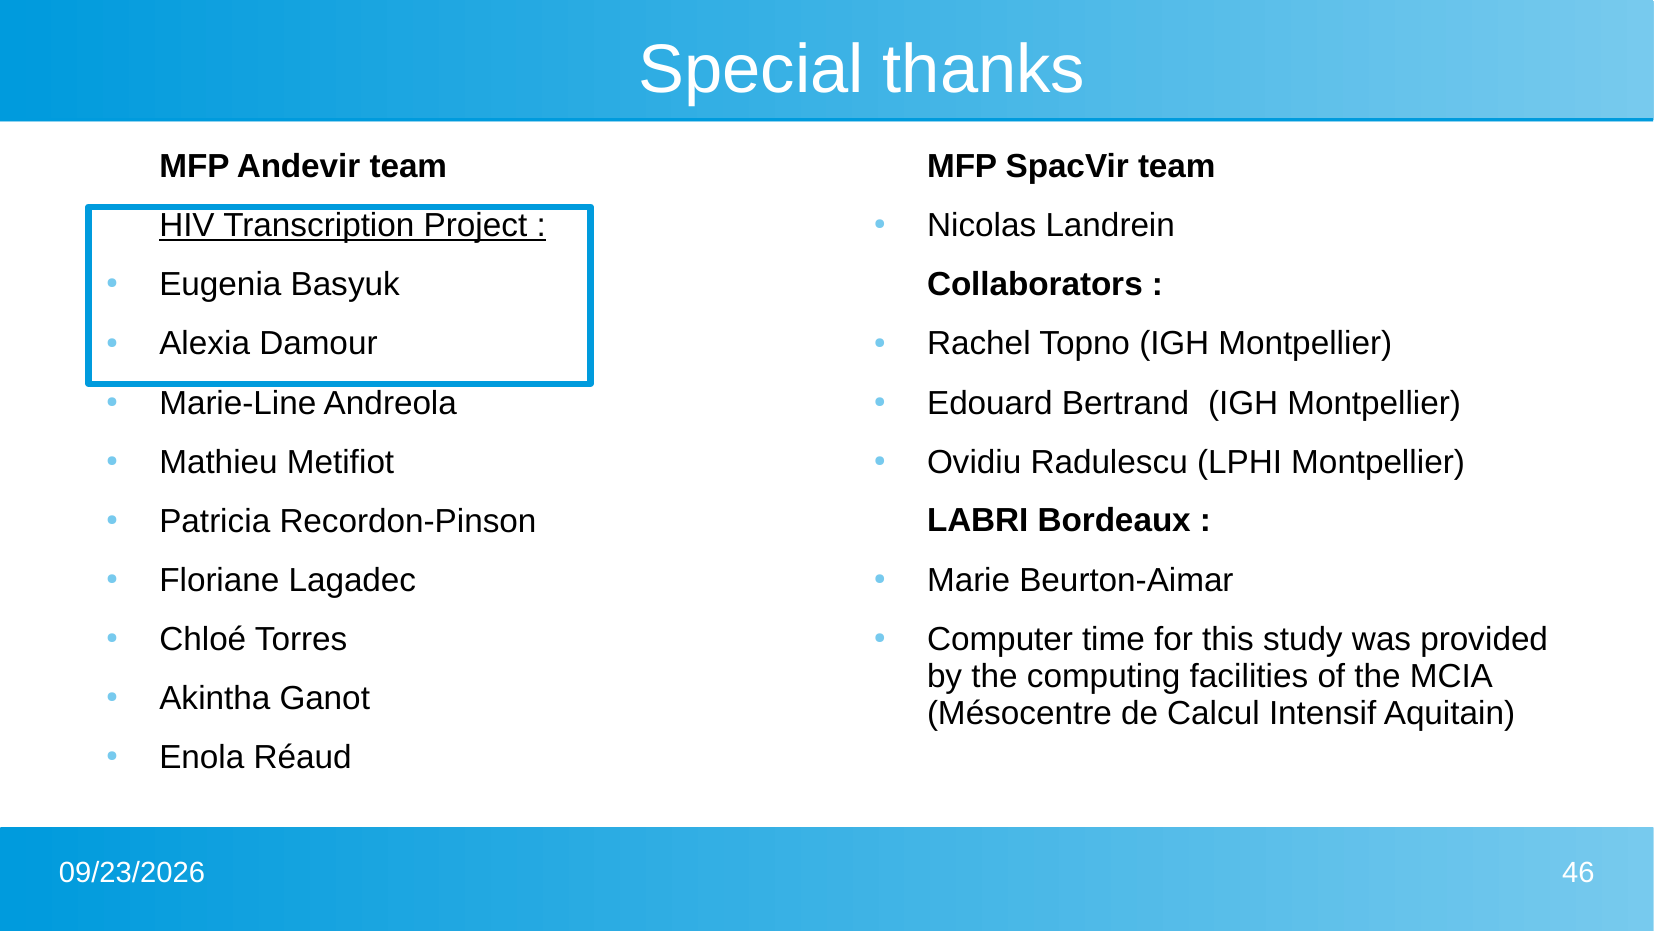

# Special thanks
MFP Andevir team
HIV Transcription Project :
Eugenia Basyuk
Alexia Damour
Marie-Line Andreola
Mathieu Metifiot
Patricia Recordon-Pinson
Floriane Lagadec
Chloé Torres
Akintha Ganot
Enola Réaud
MFP SpacVir team
Nicolas Landrein
Collaborators :
Rachel Topno (IGH Montpellier)
Edouard Bertrand (IGH Montpellier)
Ovidiu Radulescu (LPHI Montpellier)
LABRI Bordeaux :
Marie Beurton-Aimar
Computer time for this study was provided by the computing facilities of the MCIA (Mésocentre de Calcul Intensif Aquitain)
46